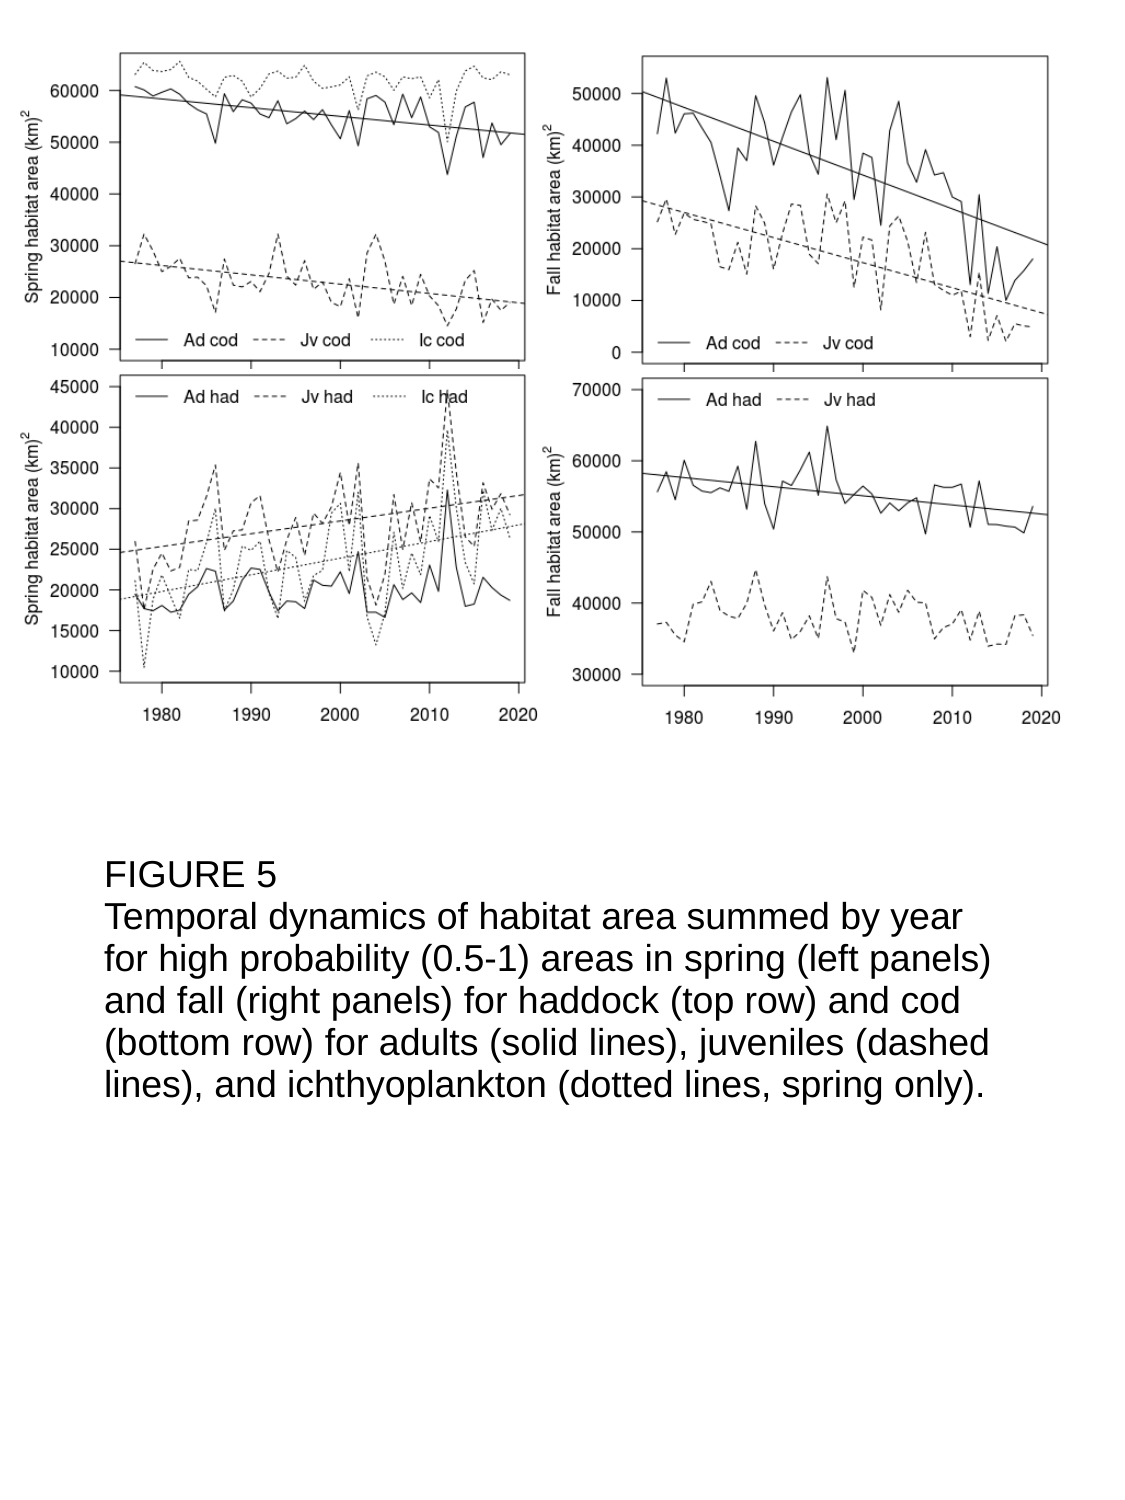

FIGURE 5
Temporal dynamics of habitat area summed by year for high probability (0.5-1) areas in spring (left panels) and fall (right panels) for haddock (top row) and cod (bottom row) for adults (solid lines), juveniles (dashed lines), and ichthyoplankton (dotted lines, spring only).